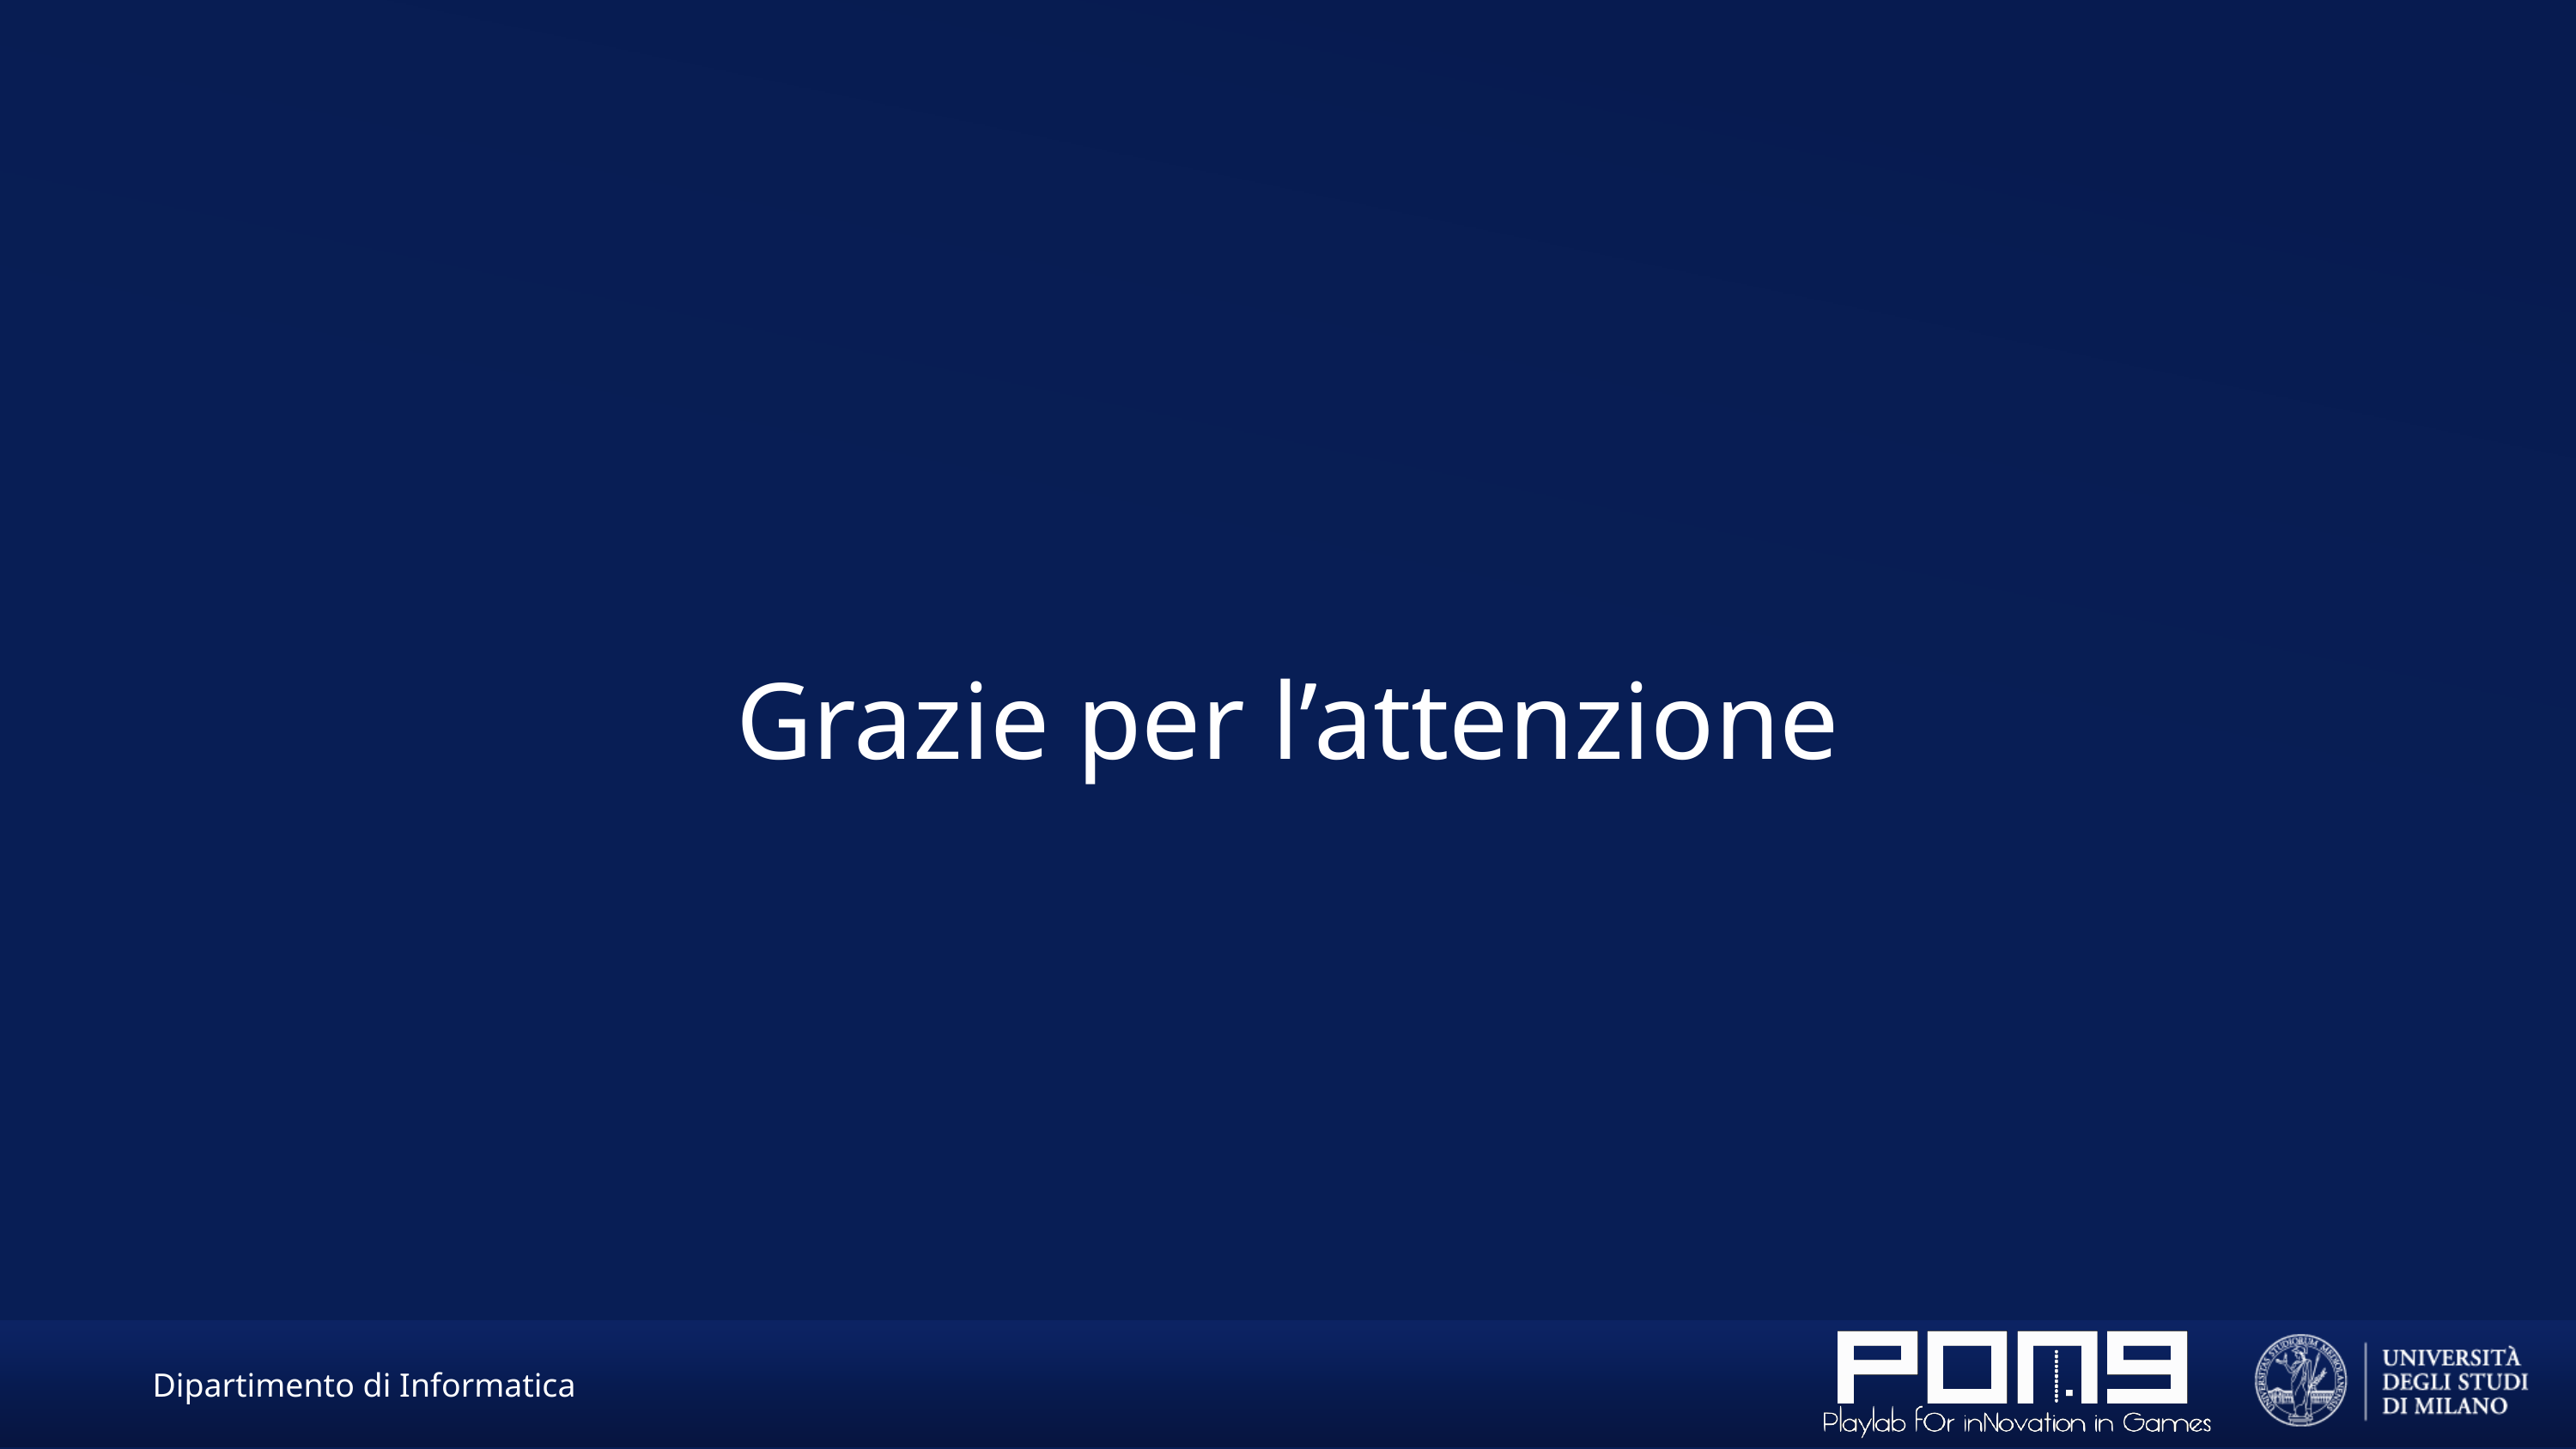

# Grazie per l’attenzione
Dipartimento di Informatica